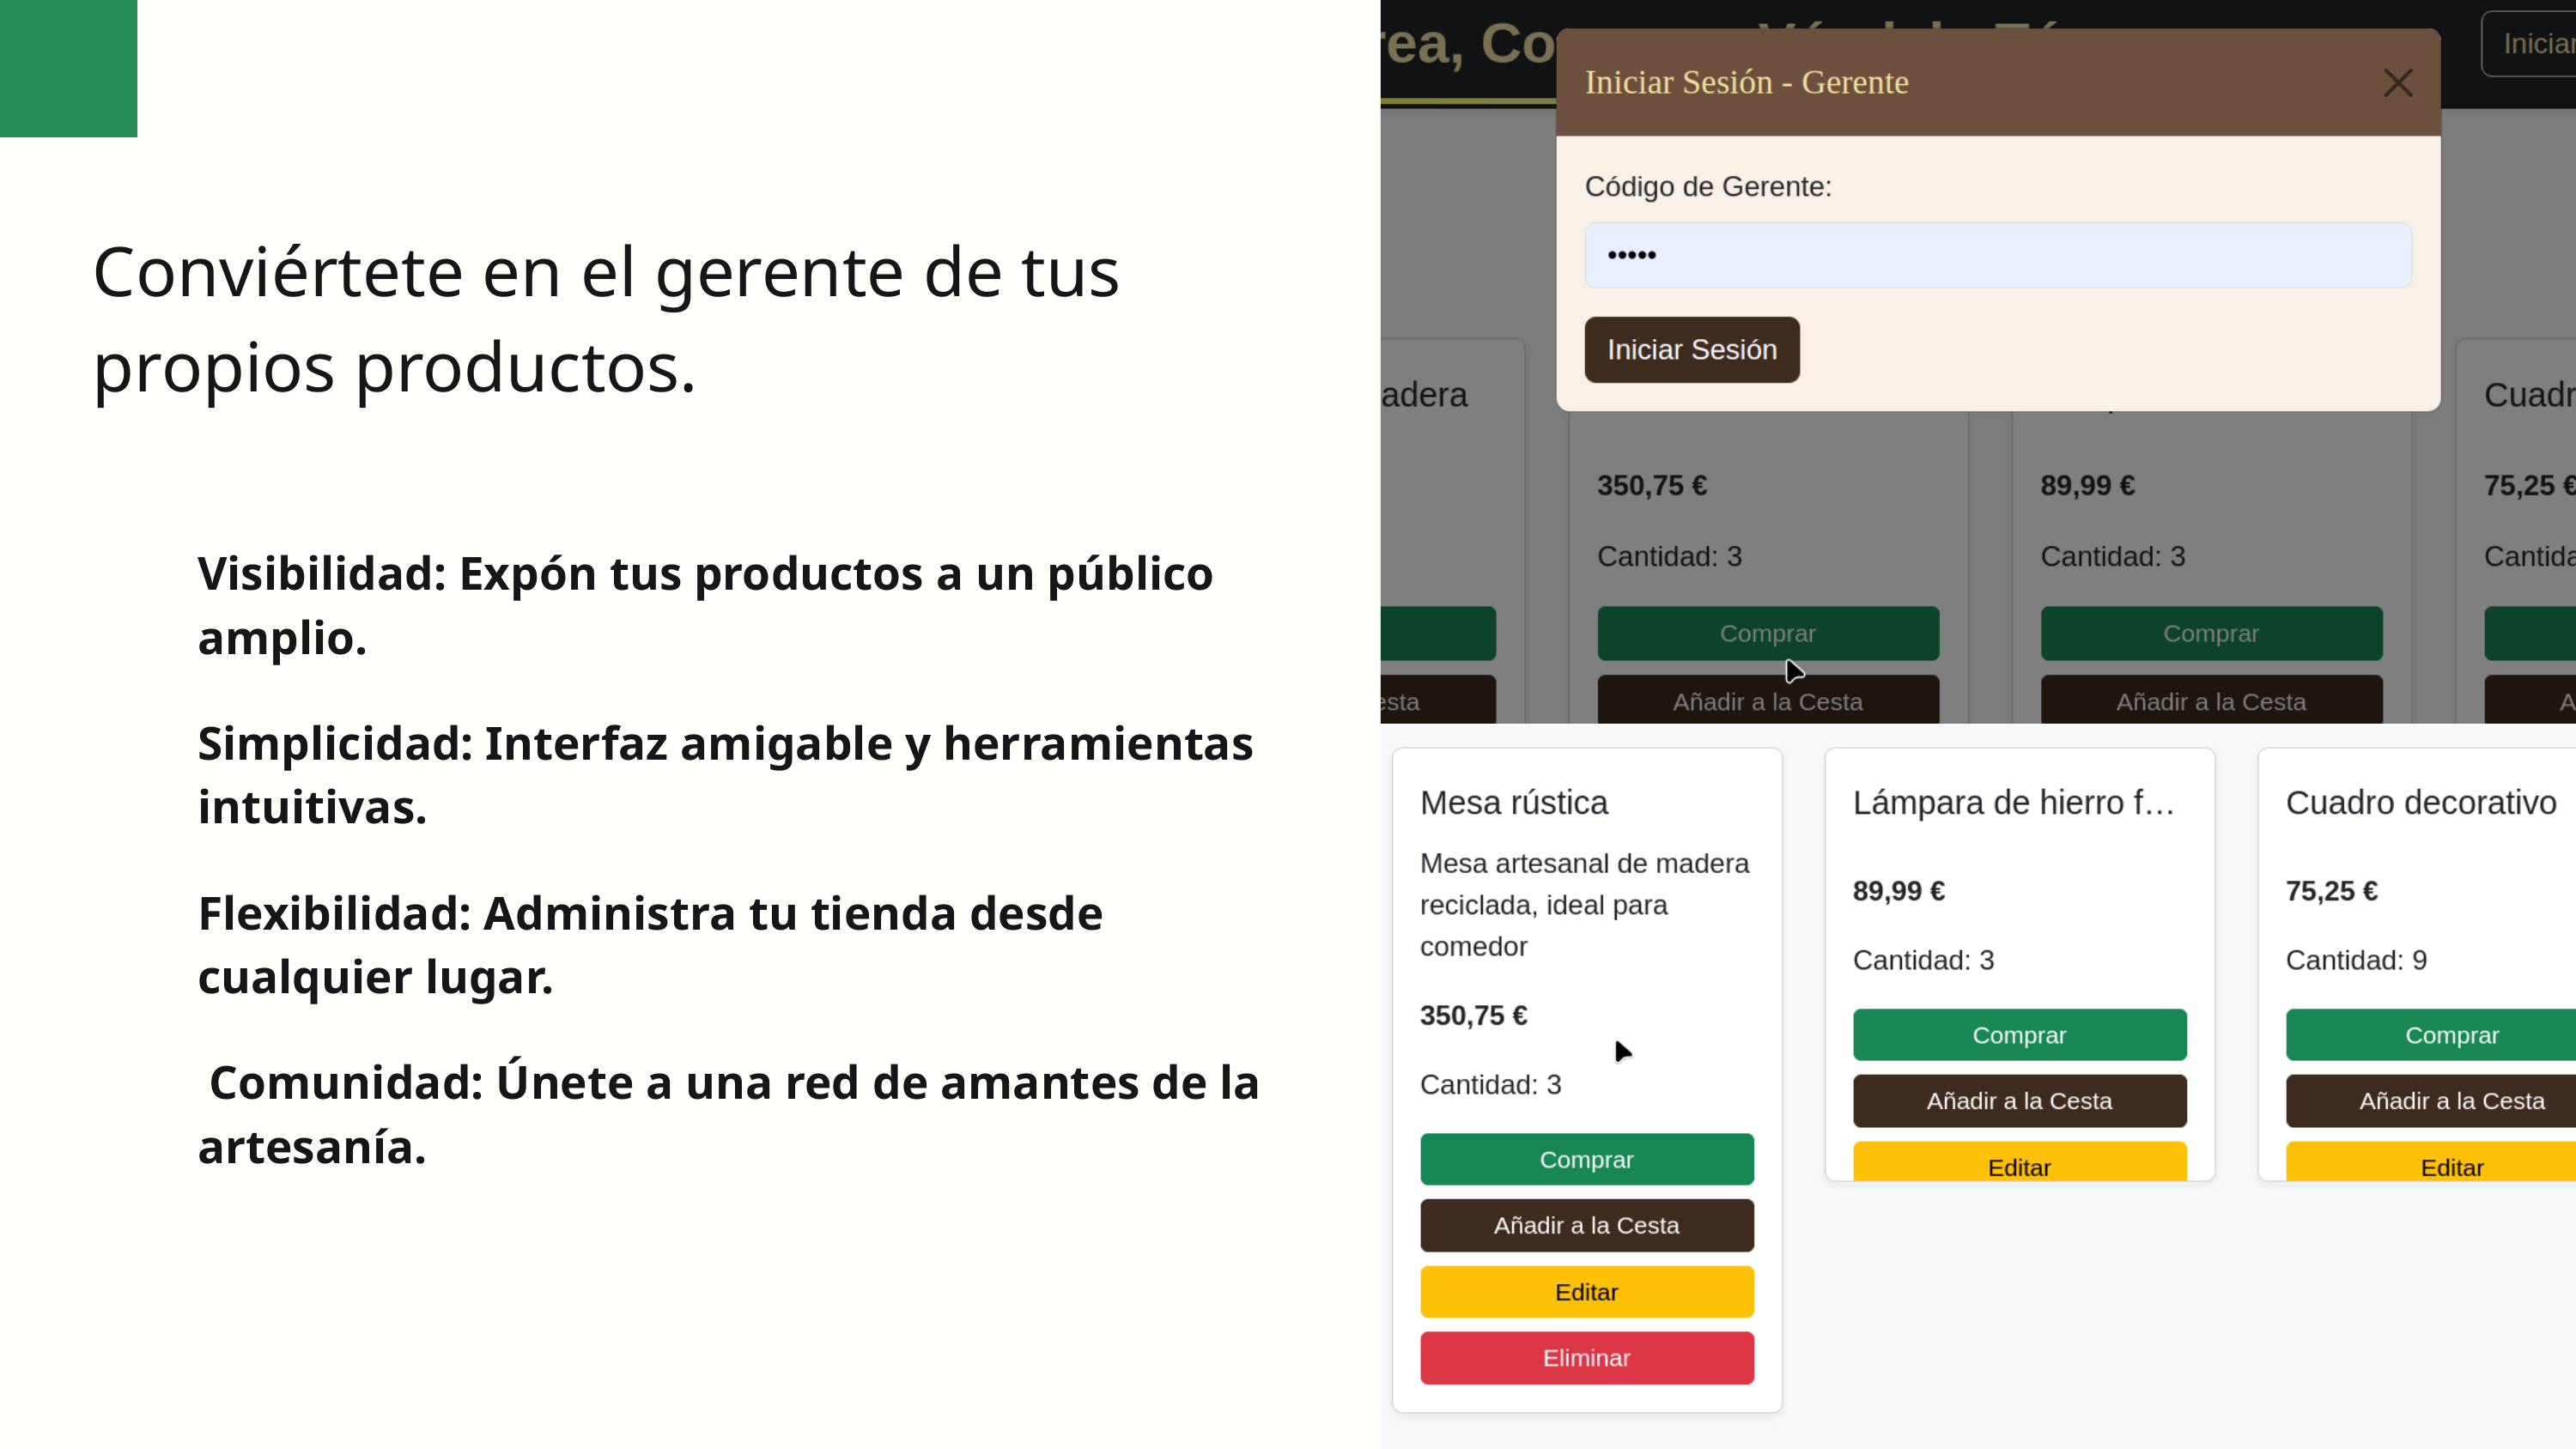

Conviértete en el gerente de tus propios productos.
Visibilidad: Expón tus productos a un público amplio.
Simplicidad: Interfaz amigable y herramientas intuitivas.
Flexibilidad: Administra tu tienda desde cualquier lugar.
 Comunidad: Únete a una red de amantes de la artesanía.